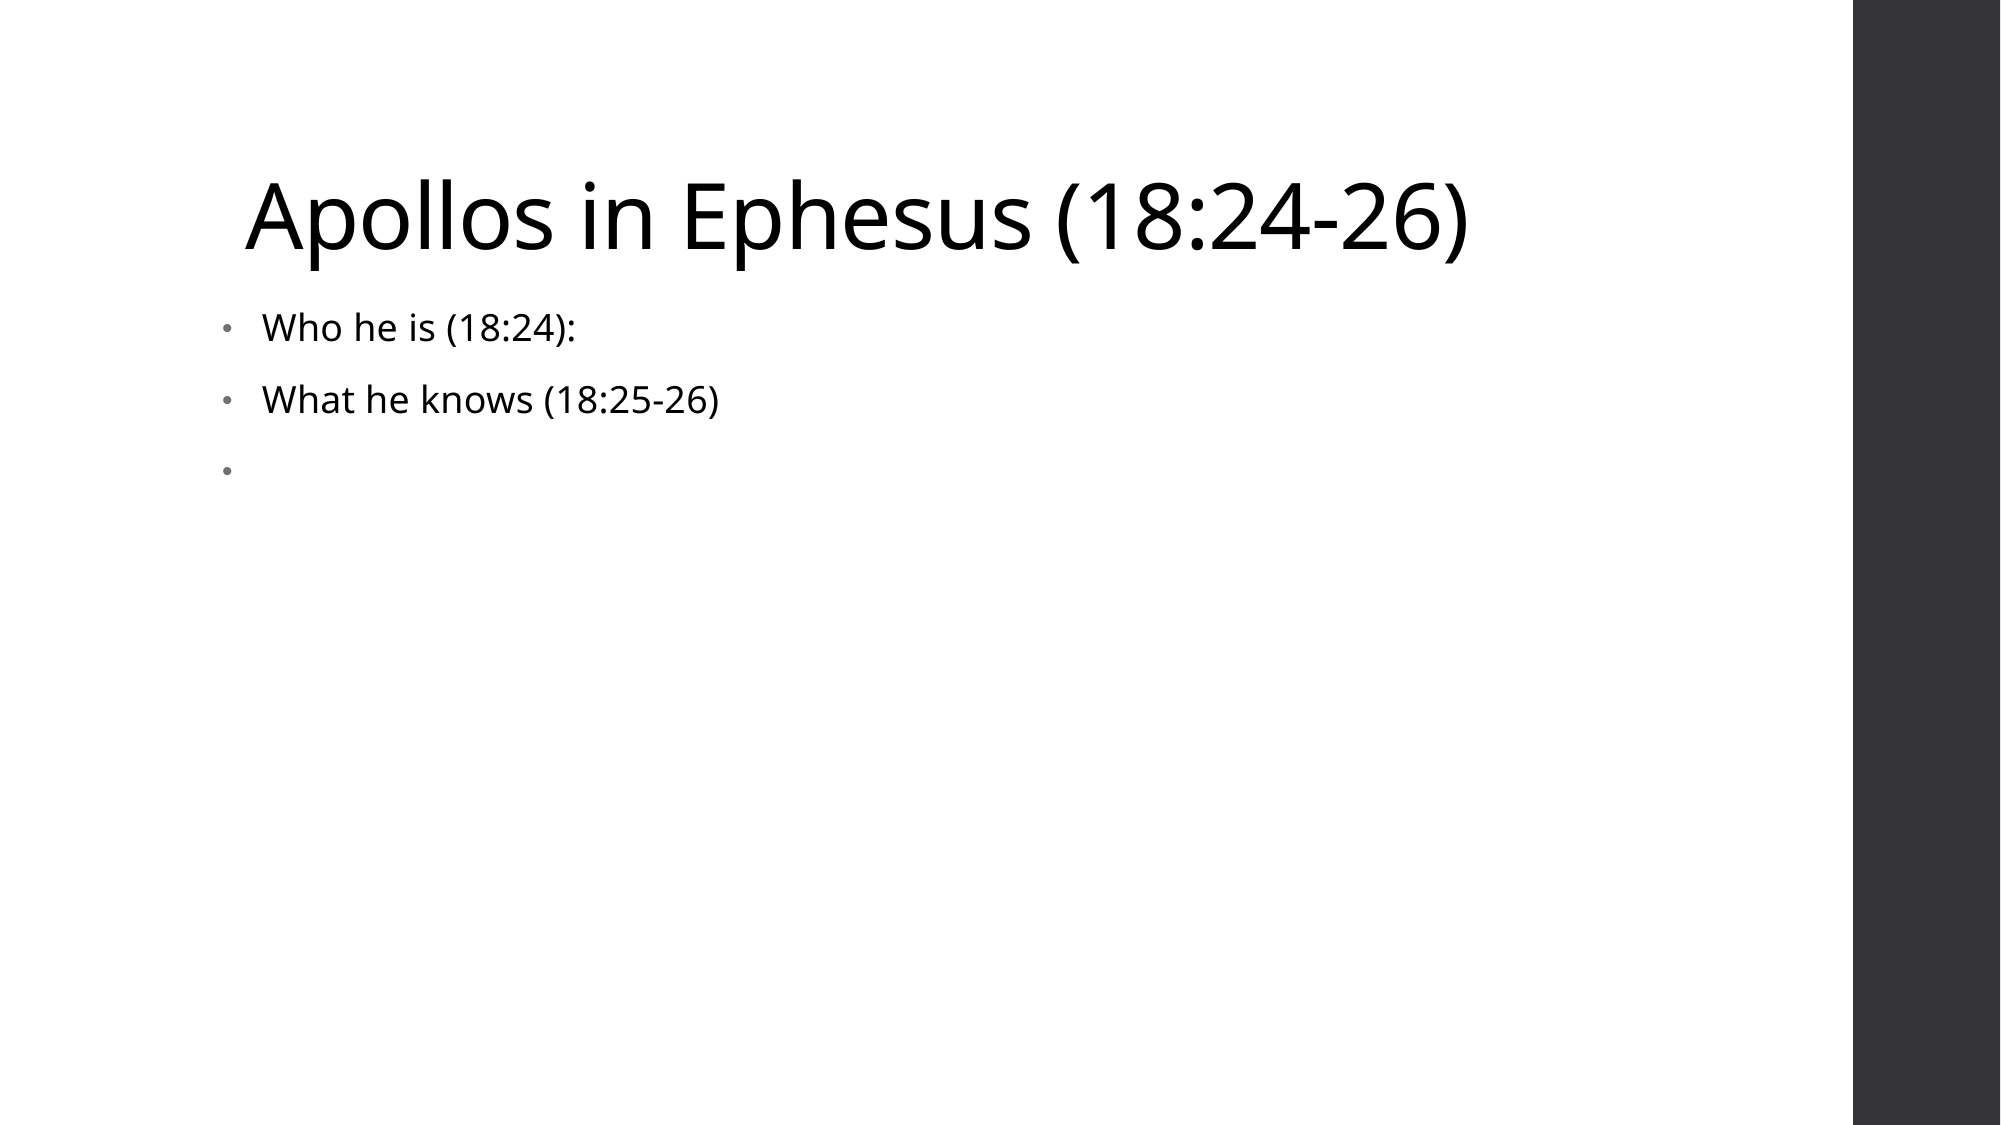

# Apollos in Ephesus (18:24-26)
 Who he is (18:24):
 What he knows (18:25-26)